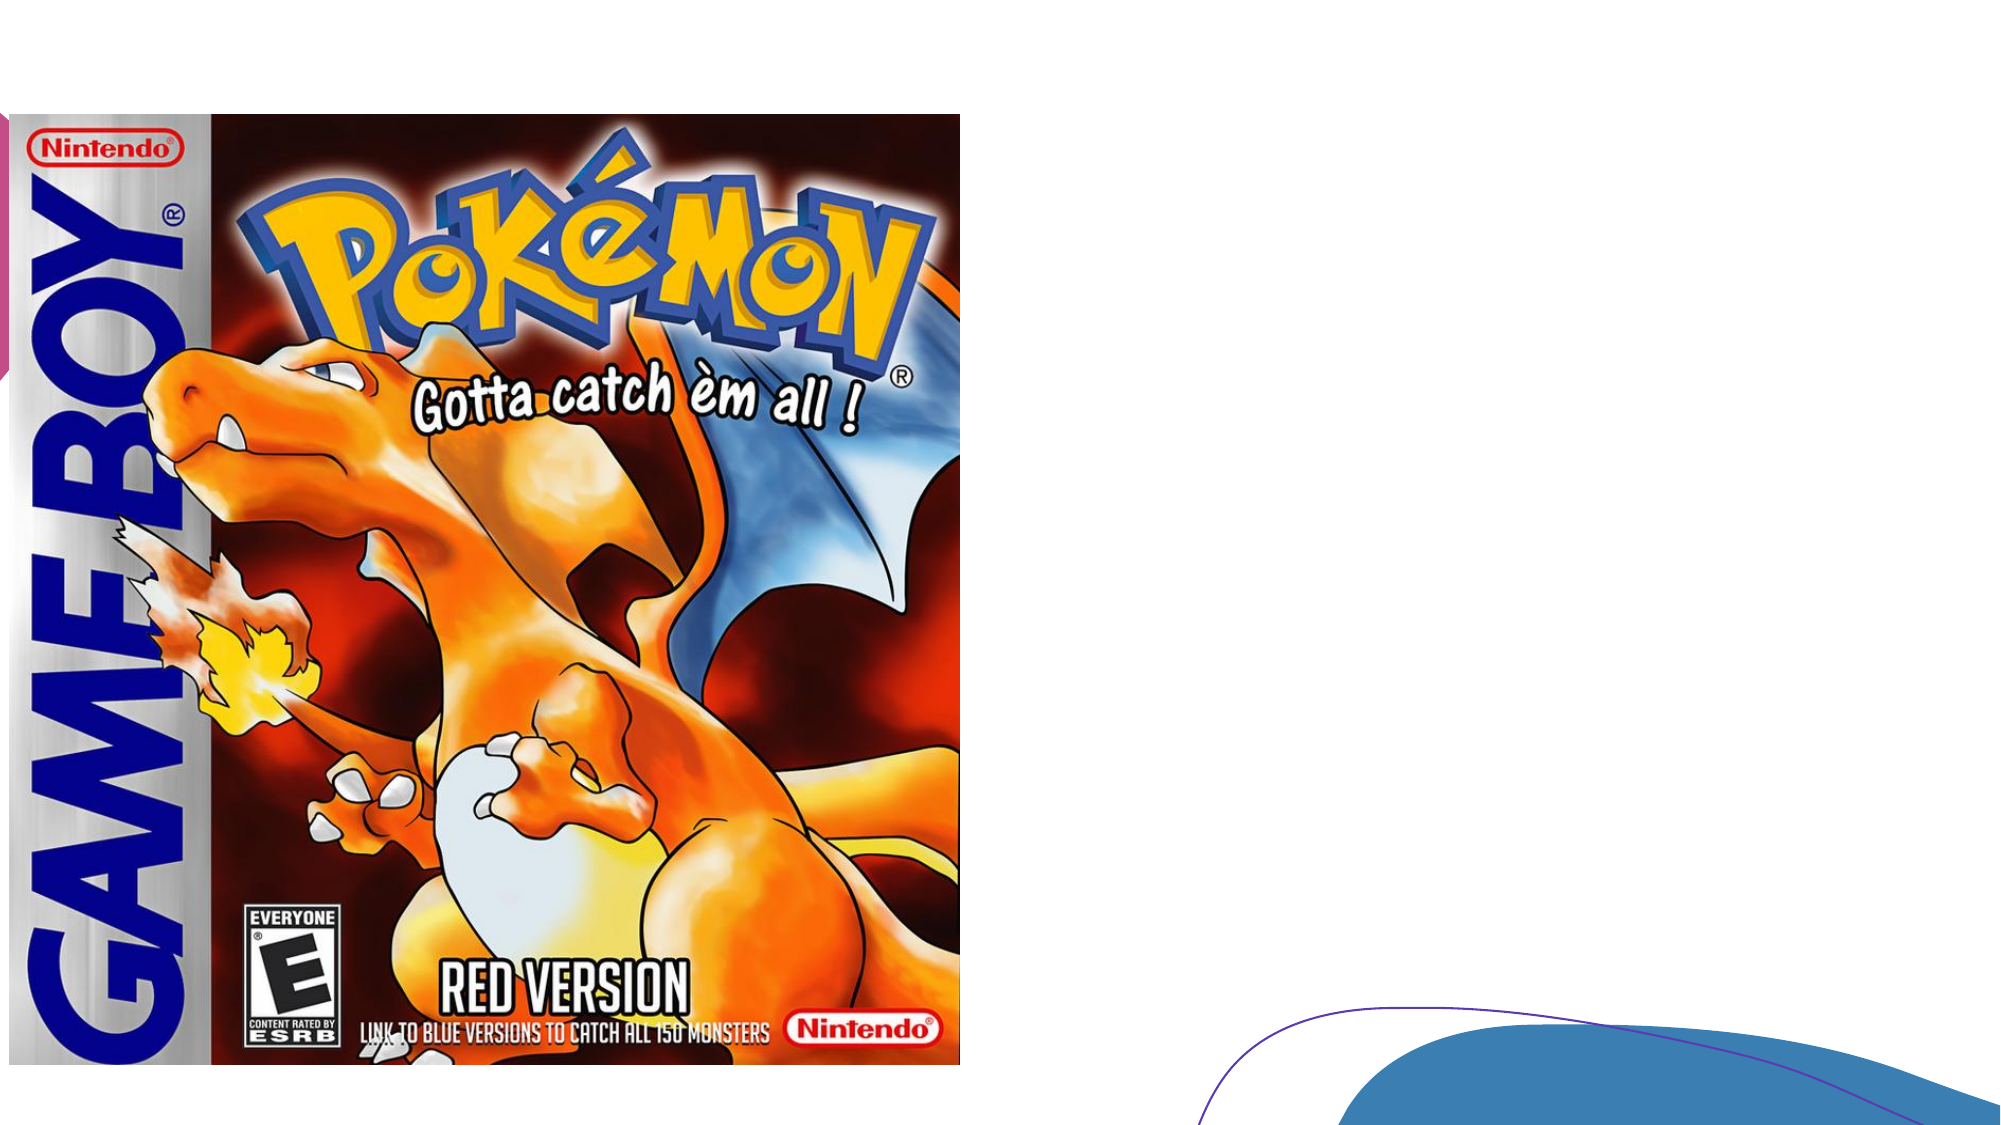

# Demake Pokémon
TP Ludus 2020-2021 F1
Gérald Vanelslander
Alexandre Beeckmans